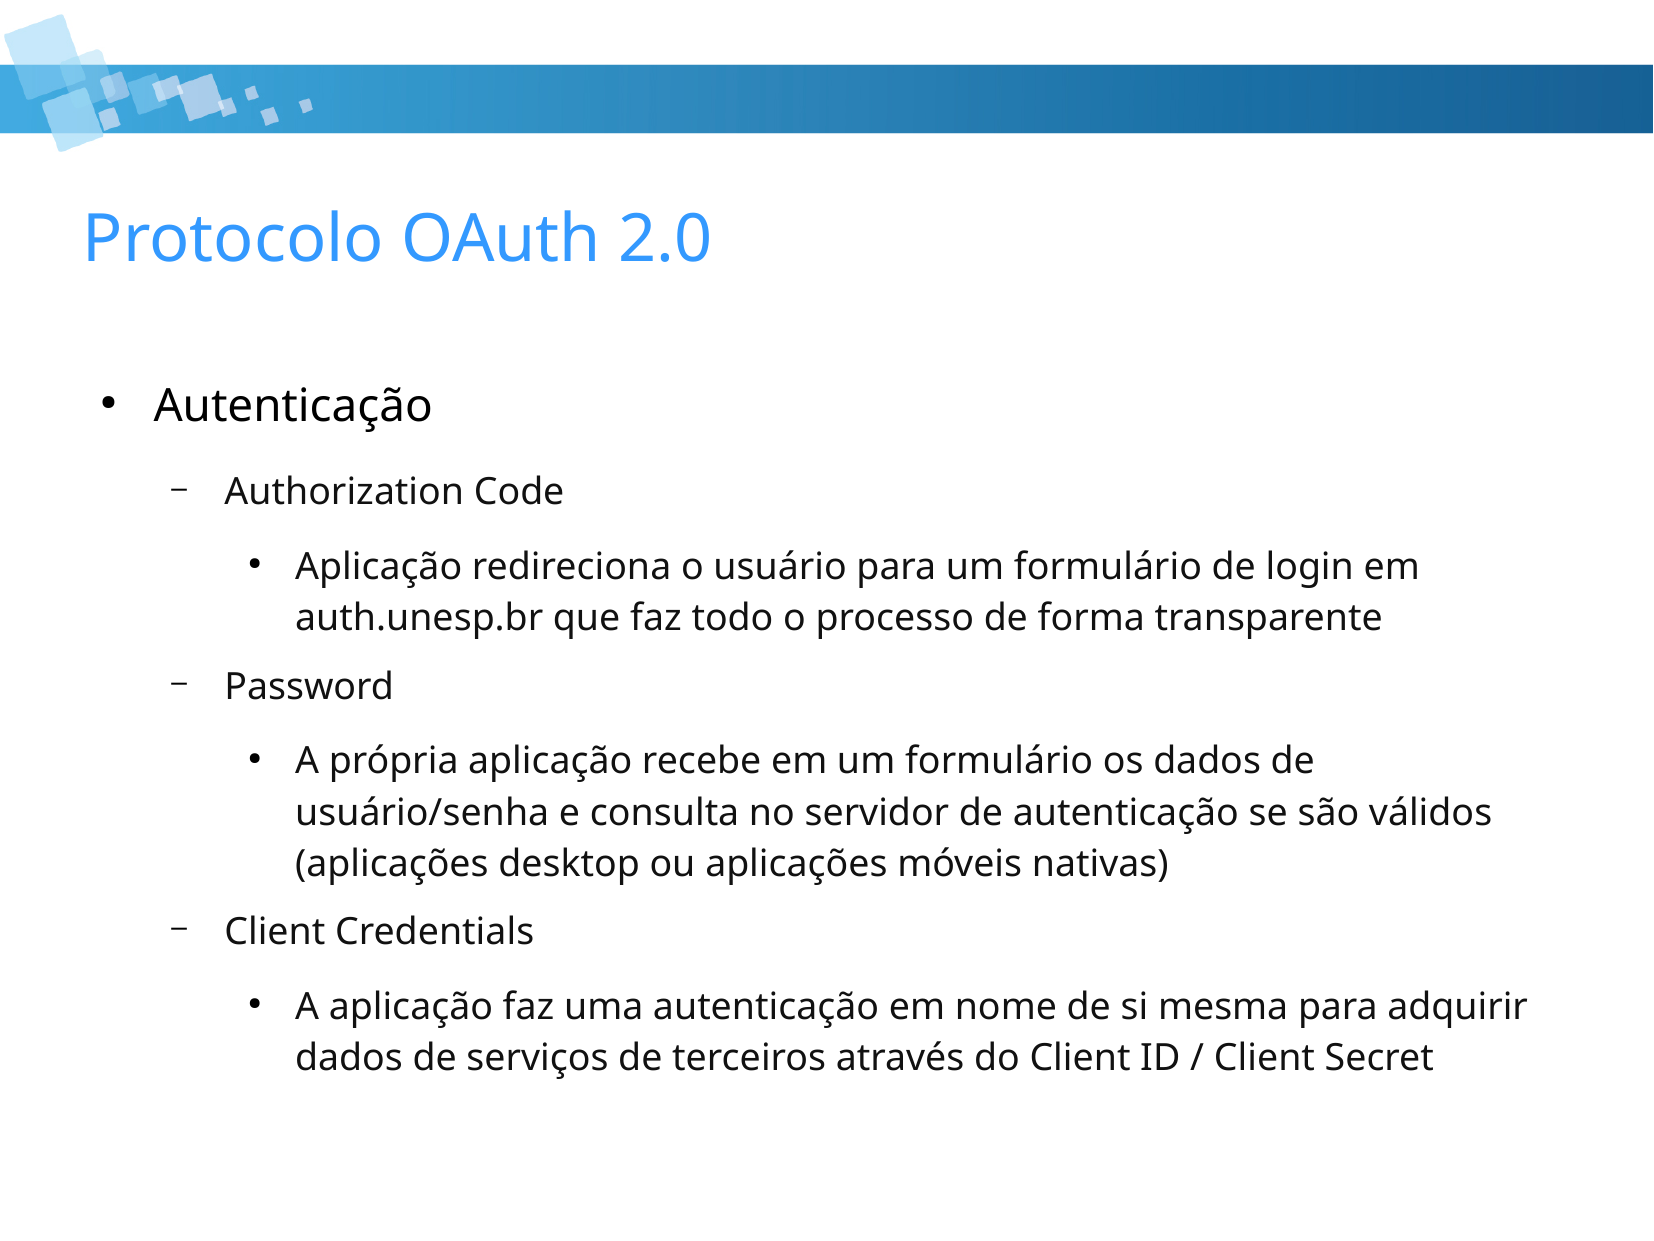

# Protocolo OAuth 2.0
Autenticação
Authorization Code
Aplicação redireciona o usuário para um formulário de login em auth.unesp.br que faz todo o processo de forma transparente
Password
A própria aplicação recebe em um formulário os dados de usuário/senha e consulta no servidor de autenticação se são válidos (aplicações desktop ou aplicações móveis nativas)
Client Credentials
A aplicação faz uma autenticação em nome de si mesma para adquirir dados de serviços de terceiros através do Client ID / Client Secret